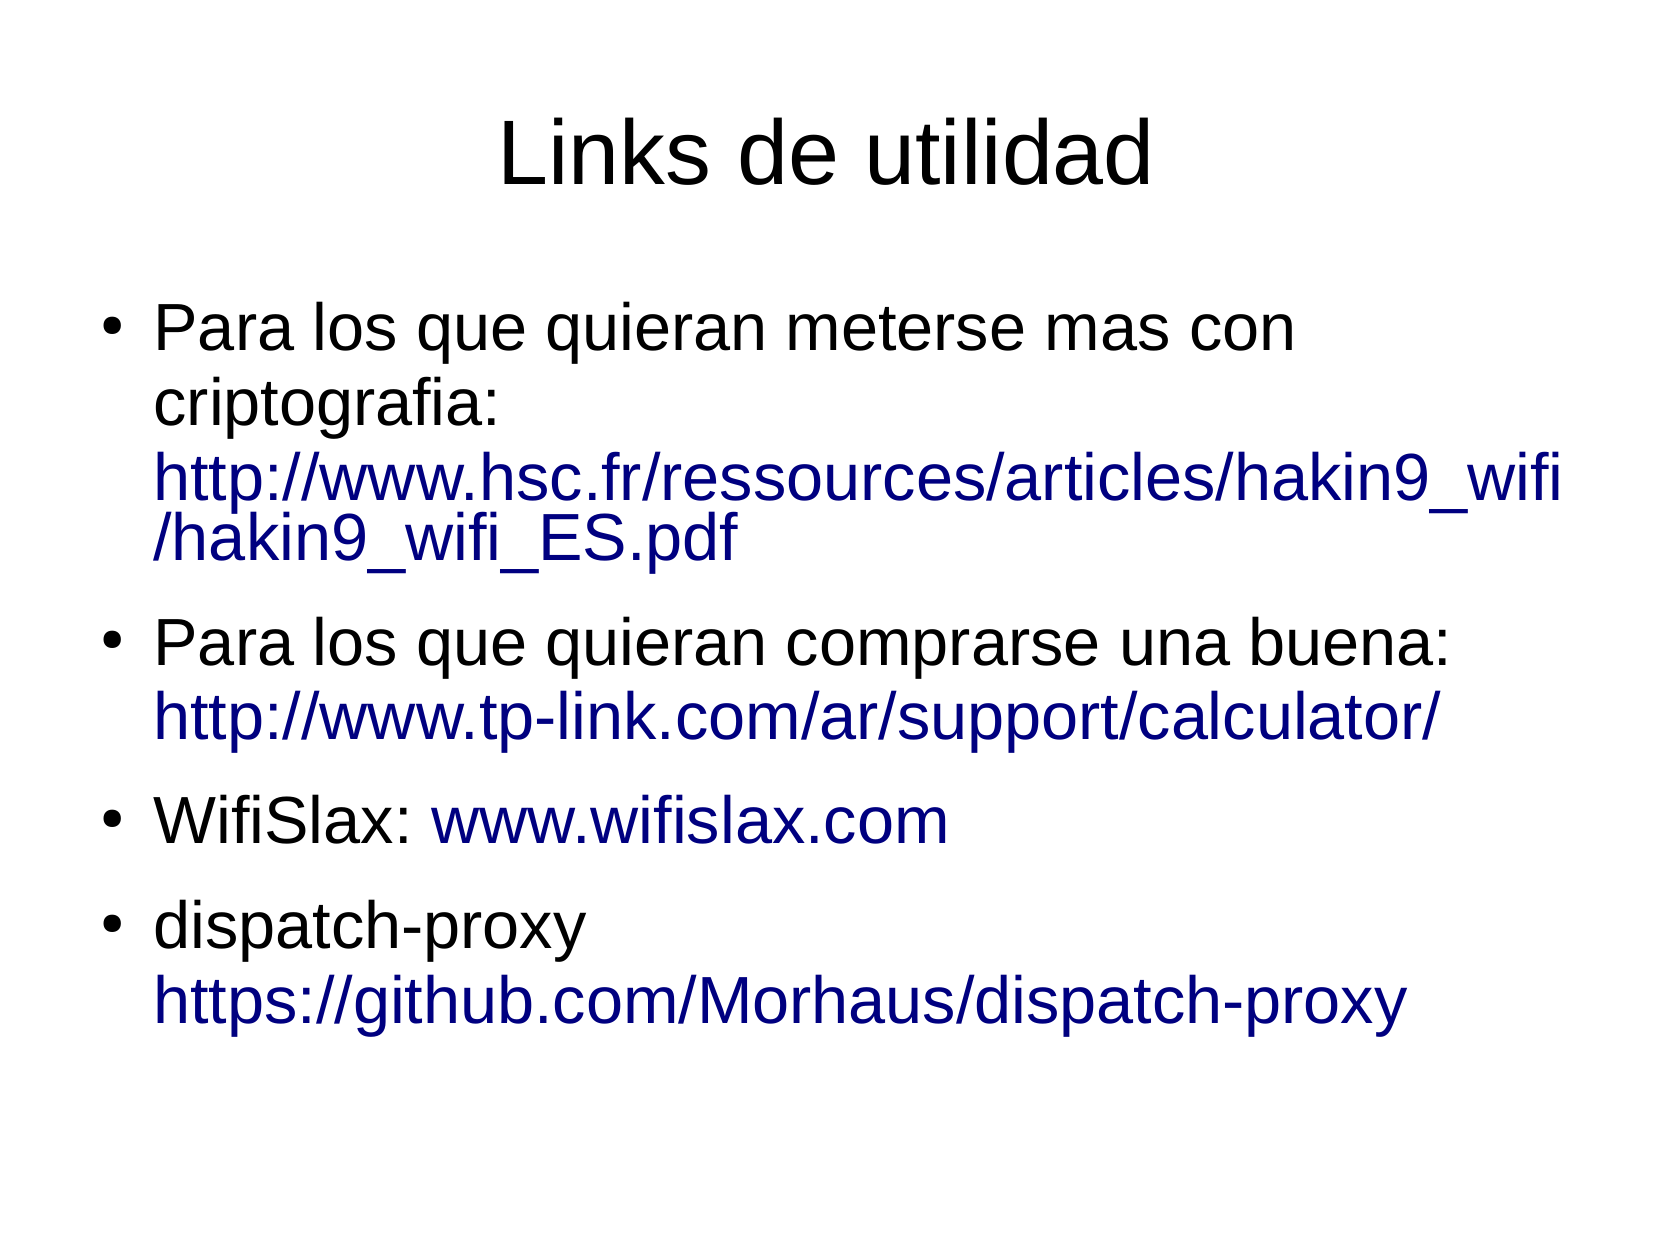

# Links de utilidad
Para los que quieran meterse mas con criptografia: http://www.hsc.fr/ressources/articles/hakin9_wifi/hakin9_wifi_ES.pdf
Para los que quieran comprarse una buena: http://www.tp-link.com/ar/support/calculator/
WifiSlax: www.wifislax.com
dispatch-proxyhttps://github.com/Morhaus/dispatch-proxy